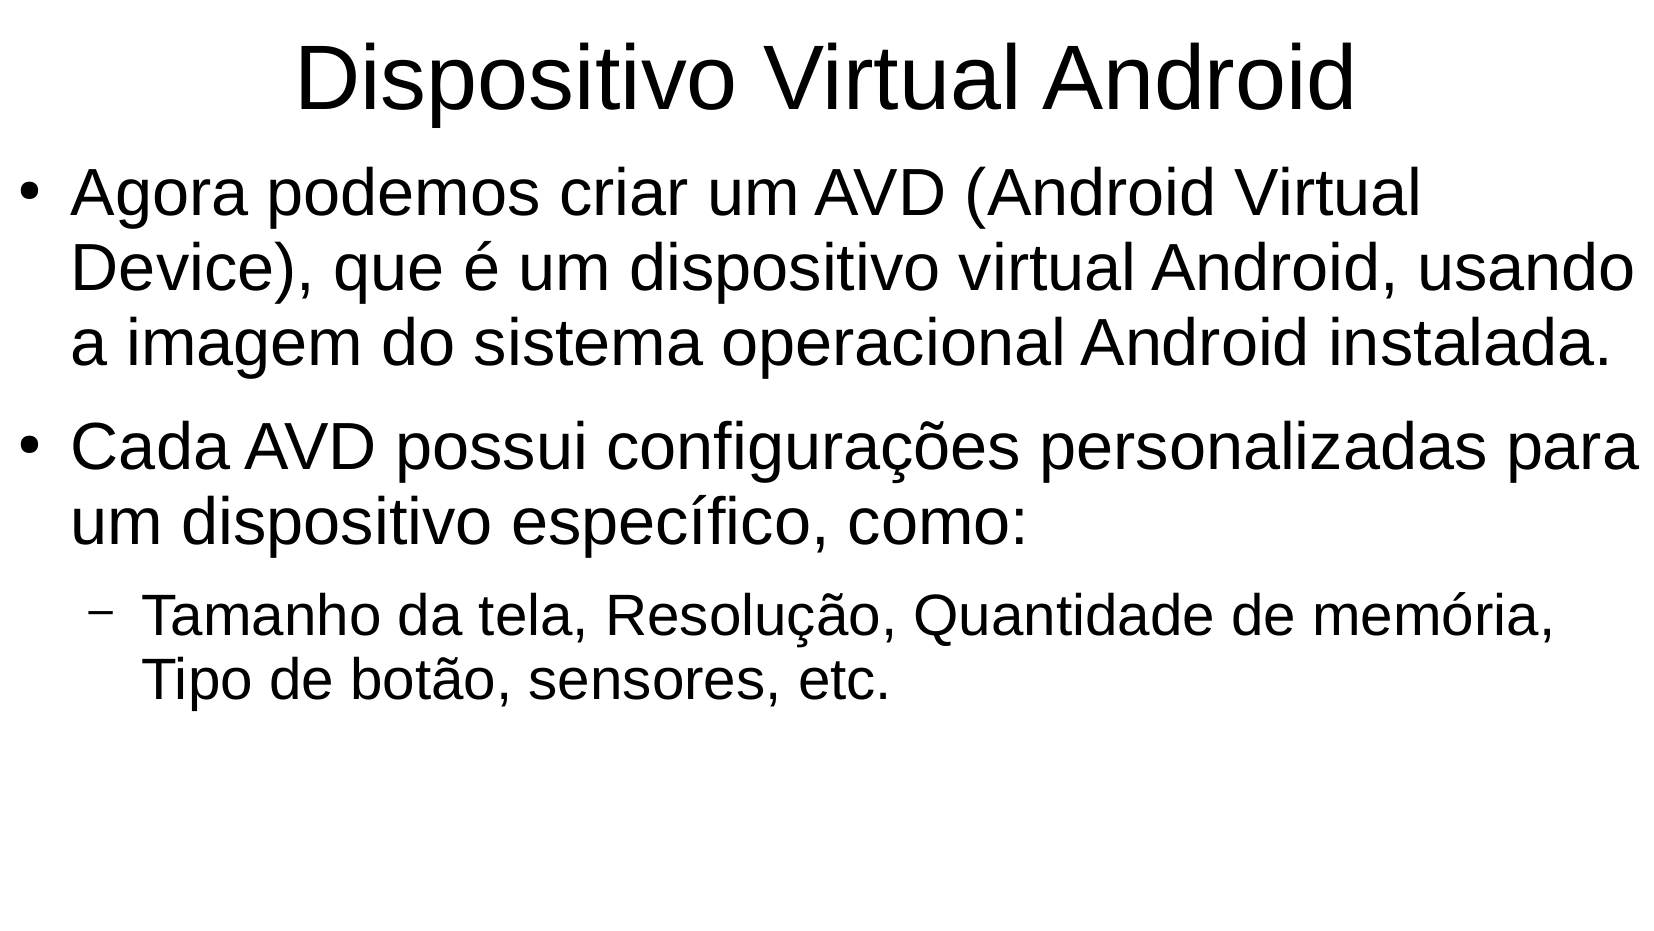

# Dispositivo Virtual Android
Agora podemos criar um AVD (Android Virtual Device), que é um dispositivo virtual Android, usando a imagem do sistema operacional Android instalada.
Cada AVD possui configurações personalizadas para um dispositivo específico, como:
Tamanho da tela, Resolução, Quantidade de memória, Tipo de botão, sensores, etc.